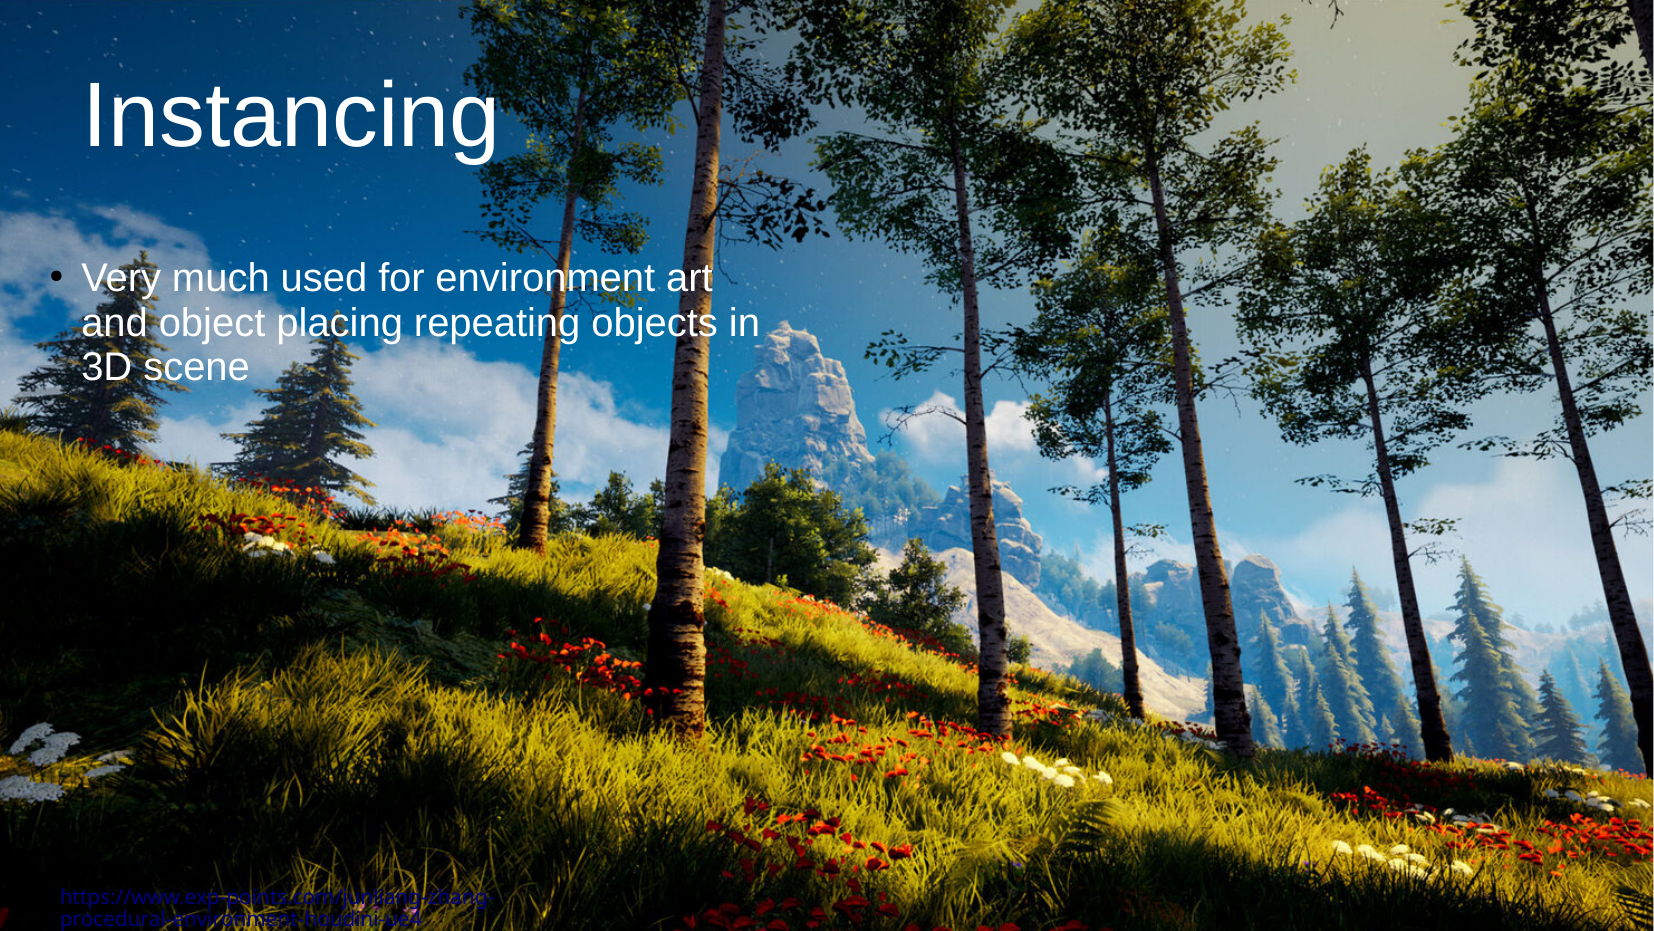

# Instancing
Very much used for environment art and object placing repeating objects in 3D scene
https://www.exp-points.com/junliang-zhang-procedural-environment-houdini-ue4